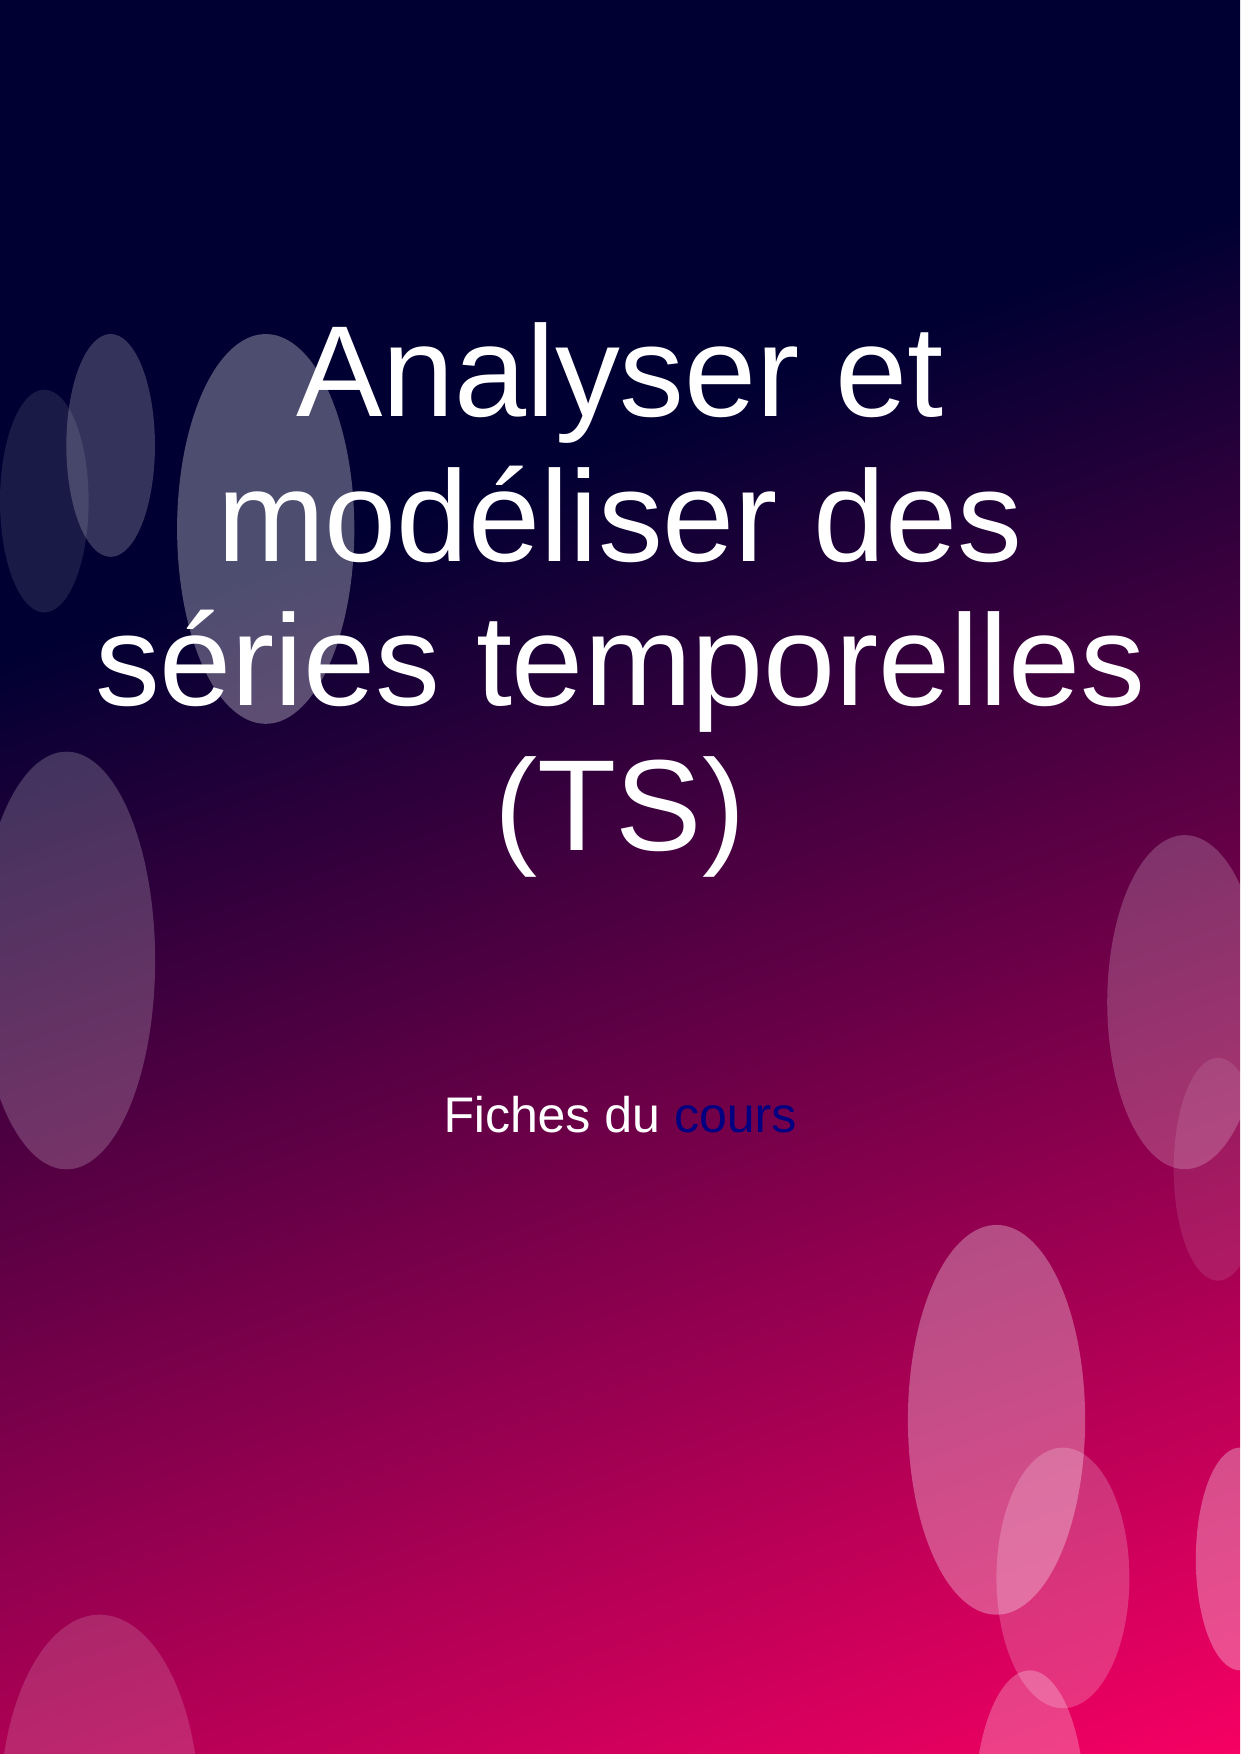

# Analyser et modéliser des séries temporelles (TS)
Fiches du cours